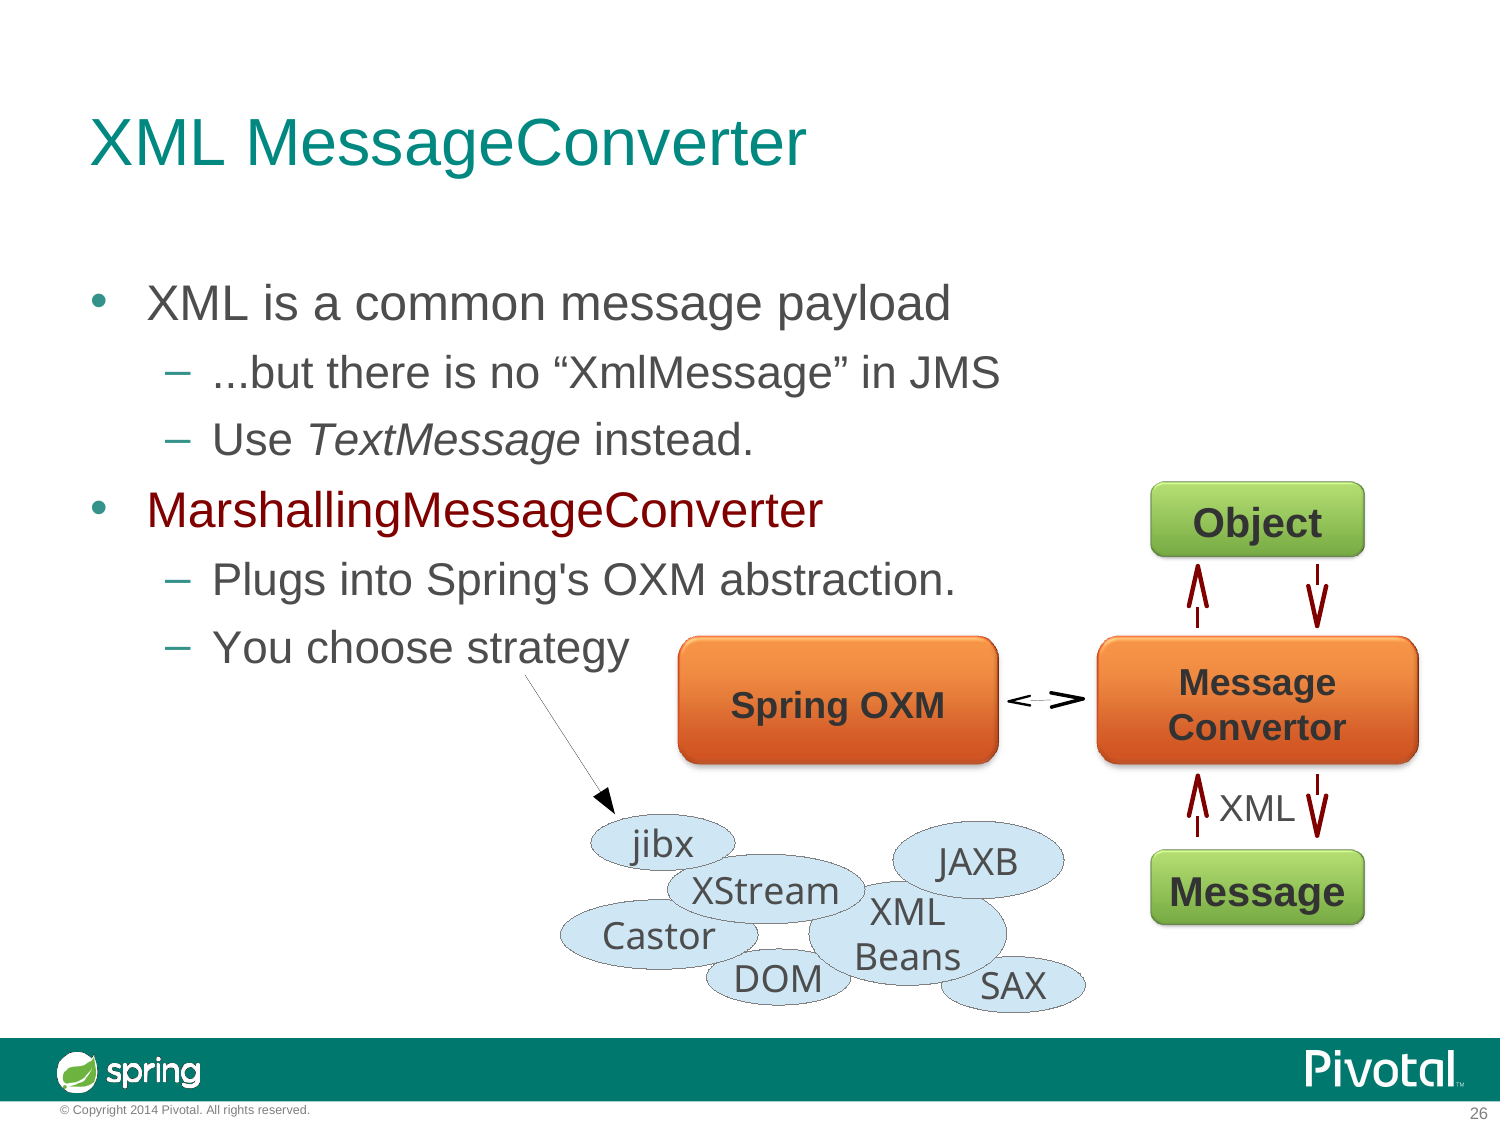

# XML MessageConverter
XML is a common message payload
...but there is no “XmlMessage” in JMS
Use TextMessage instead.
MarshallingMessageConverter
Plugs into Spring's OXM abstraction.
You choose strategy
Object
Spring OXM
Message
Convertor
XML
jibx
JAXB
Message
XStream
XML
Beans
Castor
DOM
SAX